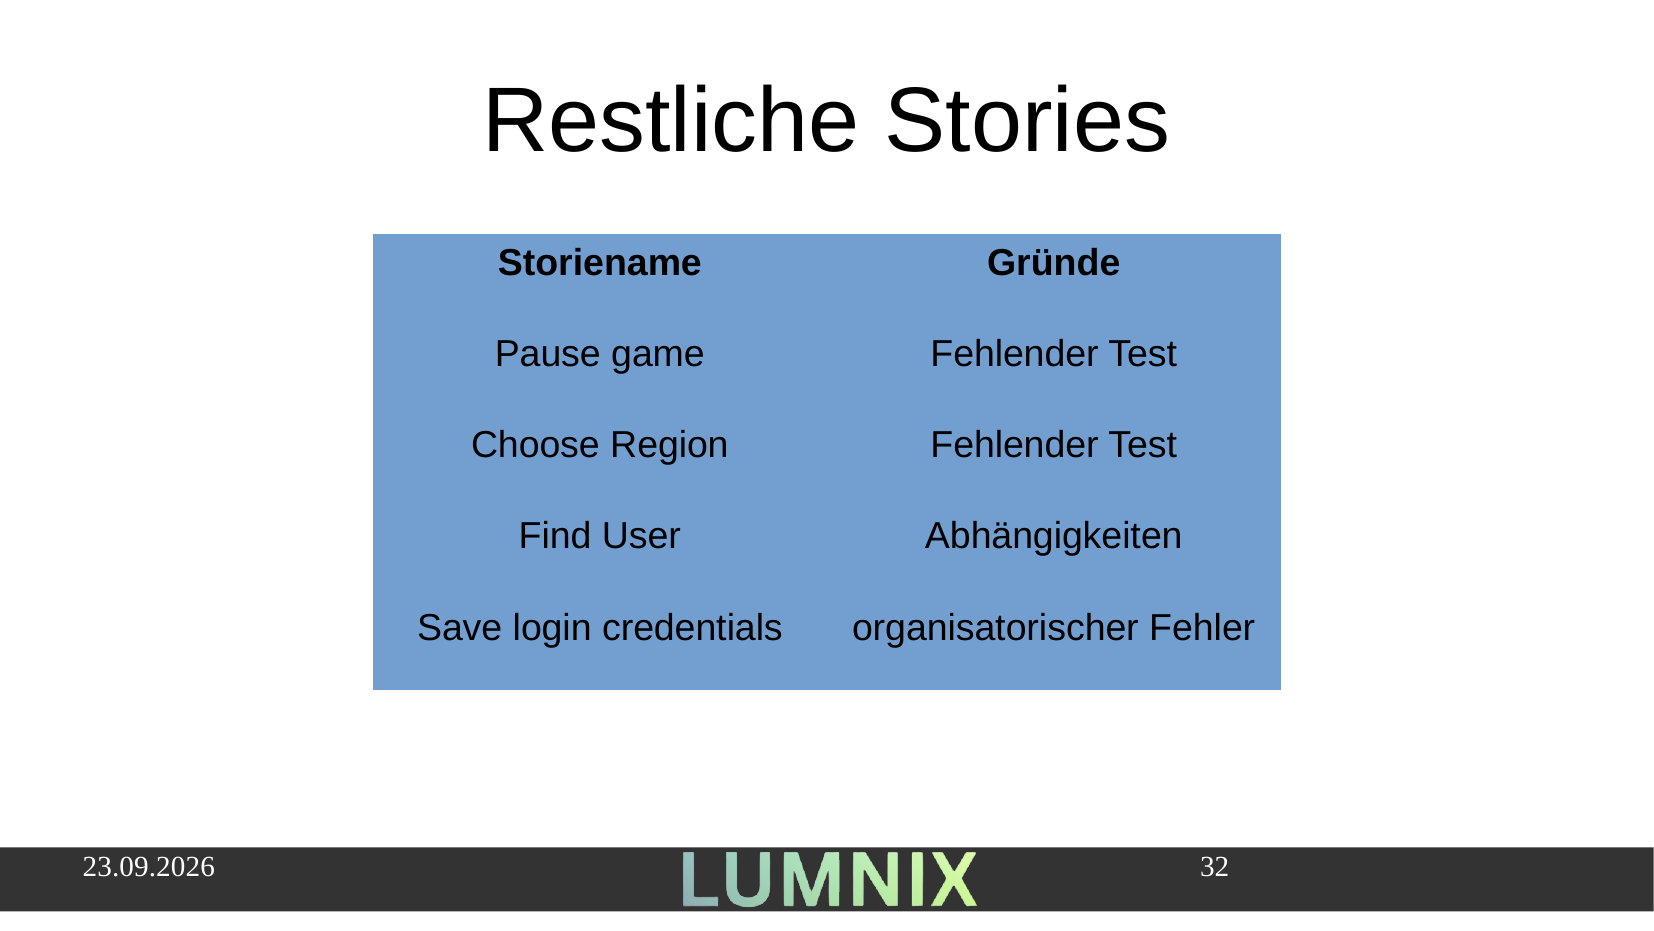

# Restliche Stories
| Storiename | Gründe |
| --- | --- |
| Pause game | Fehlender Test |
| Choose Region | Fehlender Test |
| Find User | Abhängigkeiten |
| Save login credentials | organisatorischer Fehler |